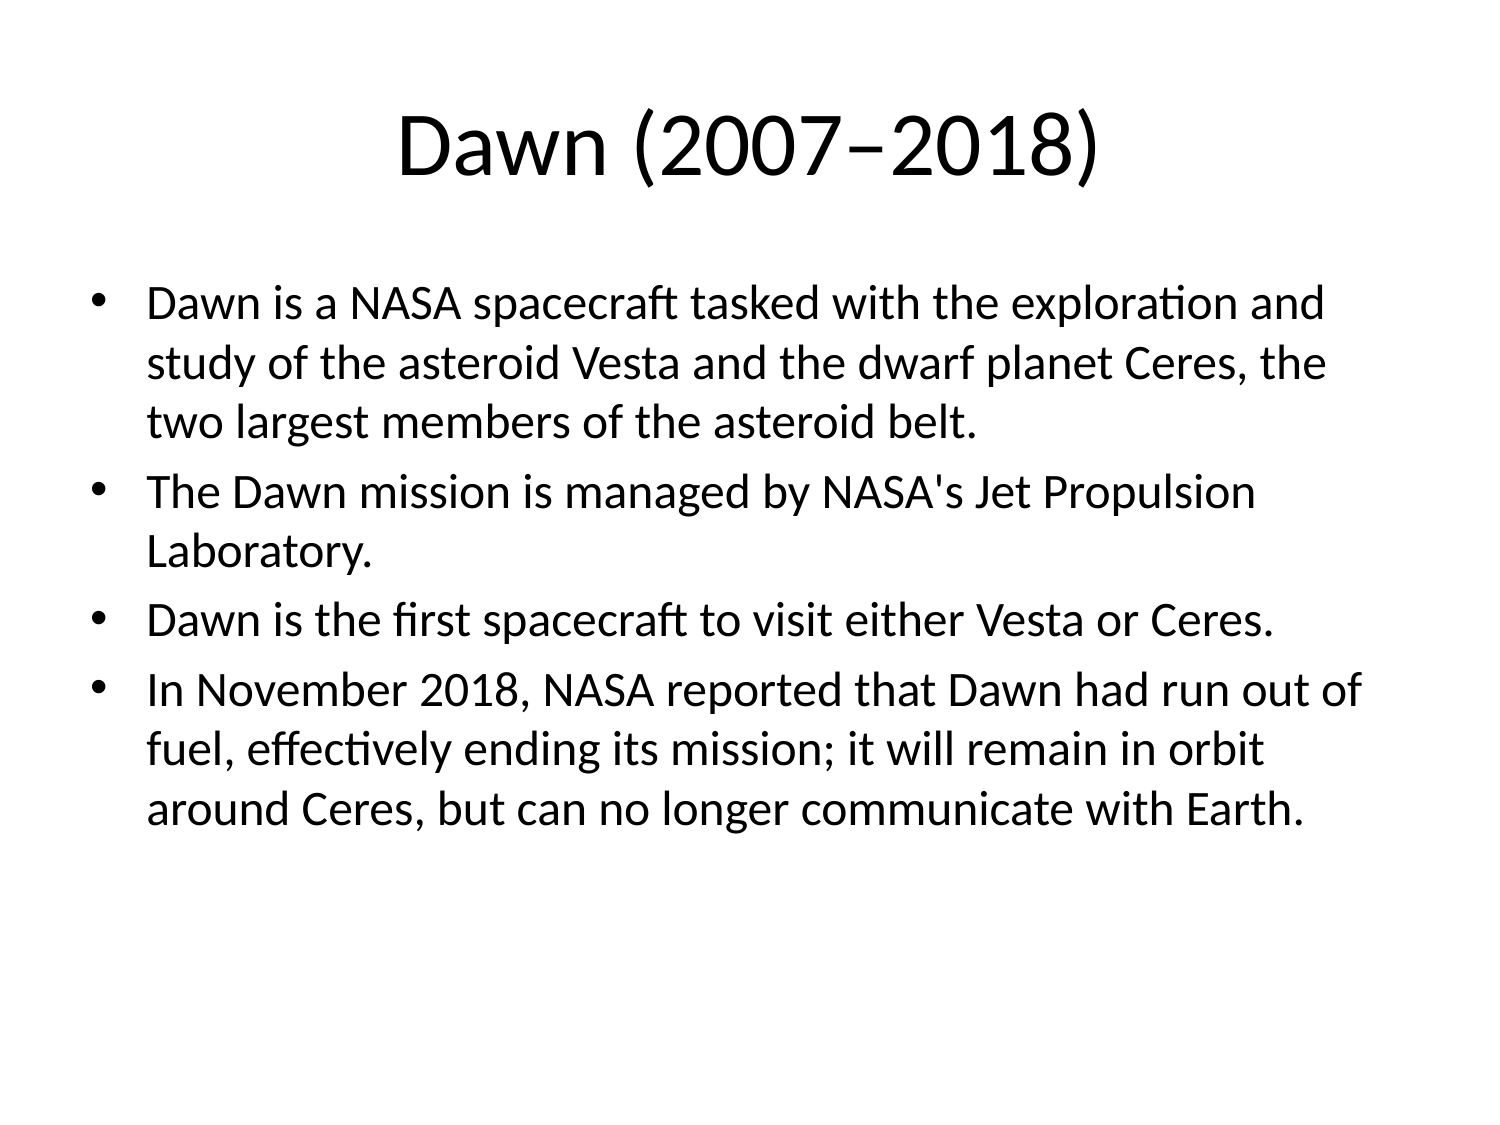

# Dawn (2007–2018)
Dawn is a NASA spacecraft tasked with the exploration and study of the asteroid Vesta and the dwarf planet Ceres, the two largest members of the asteroid belt.
The Dawn mission is managed by NASA's Jet Propulsion Laboratory.
Dawn is the first spacecraft to visit either Vesta or Ceres.
In November 2018, NASA reported that Dawn had run out of fuel, effectively ending its mission; it will remain in orbit around Ceres, but can no longer communicate with Earth.